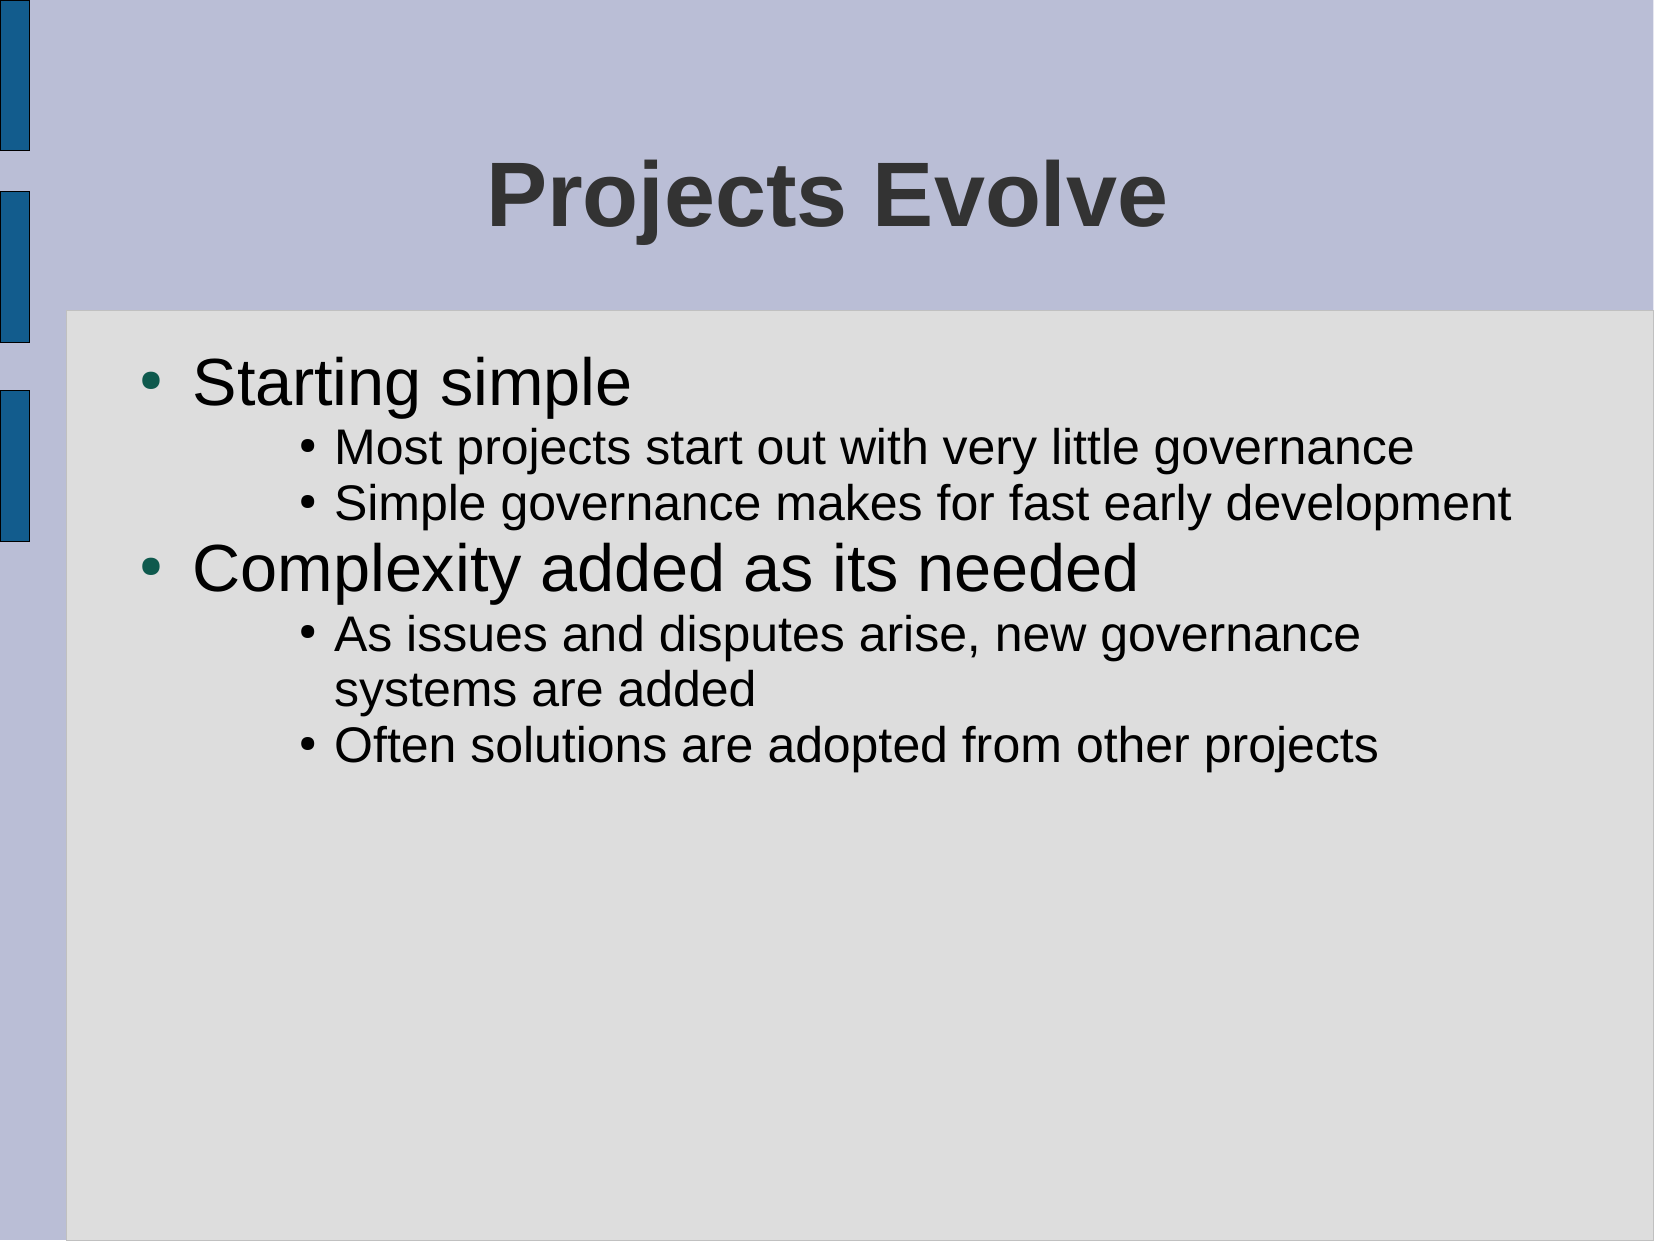

# Projects Evolve
Starting simple
Most projects start out with very little governance
Simple governance makes for fast early development
Complexity added as its needed
As issues and disputes arise, new governance systems are added
Often solutions are adopted from other projects